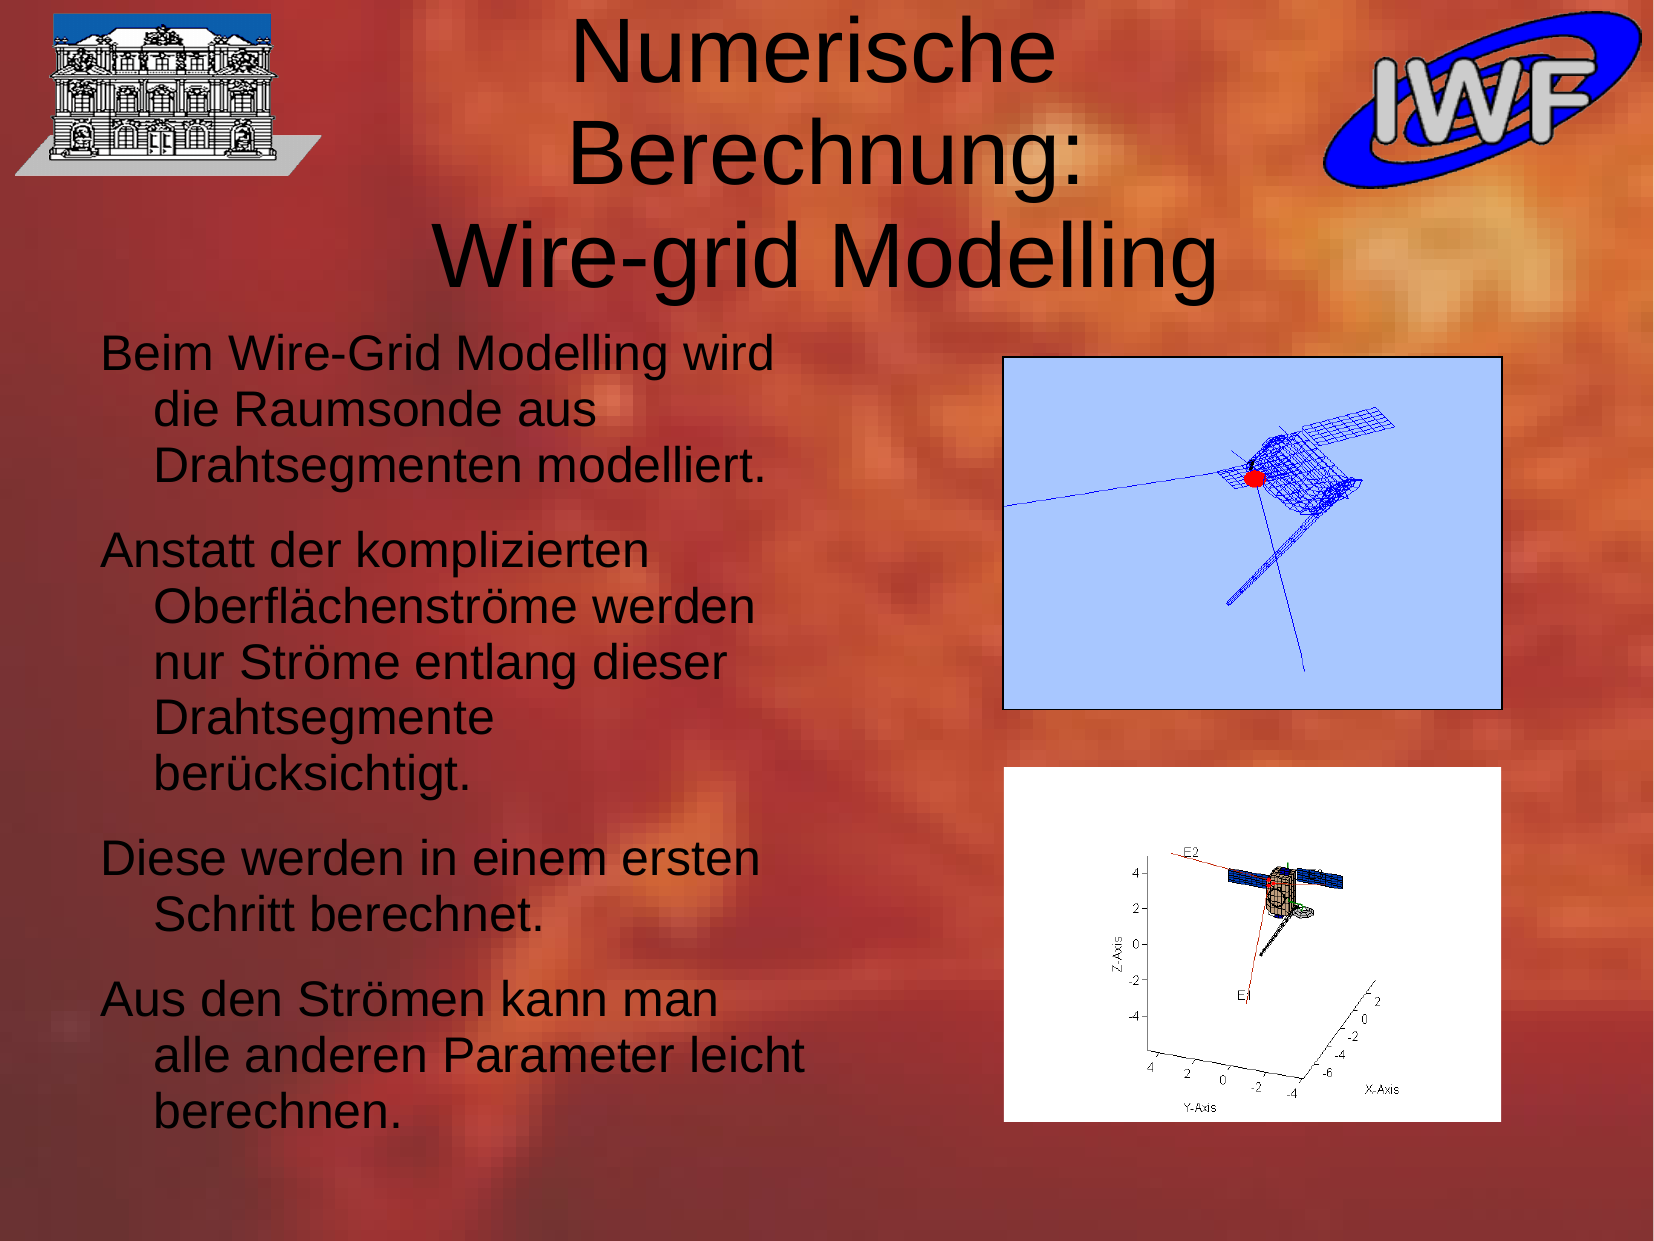

# Numerische Berechnung: Wire-grid Modelling
Beim Wire-Grid Modelling wird die Raumsonde aus Drahtsegmenten modelliert.
Anstatt der komplizierten Oberflächenströme werden nur Ströme entlang dieser Drahtsegmente berücksichtigt.
Diese werden in einem ersten Schritt berechnet.
Aus den Strömen kann man alle anderen Parameter leicht berechnen.